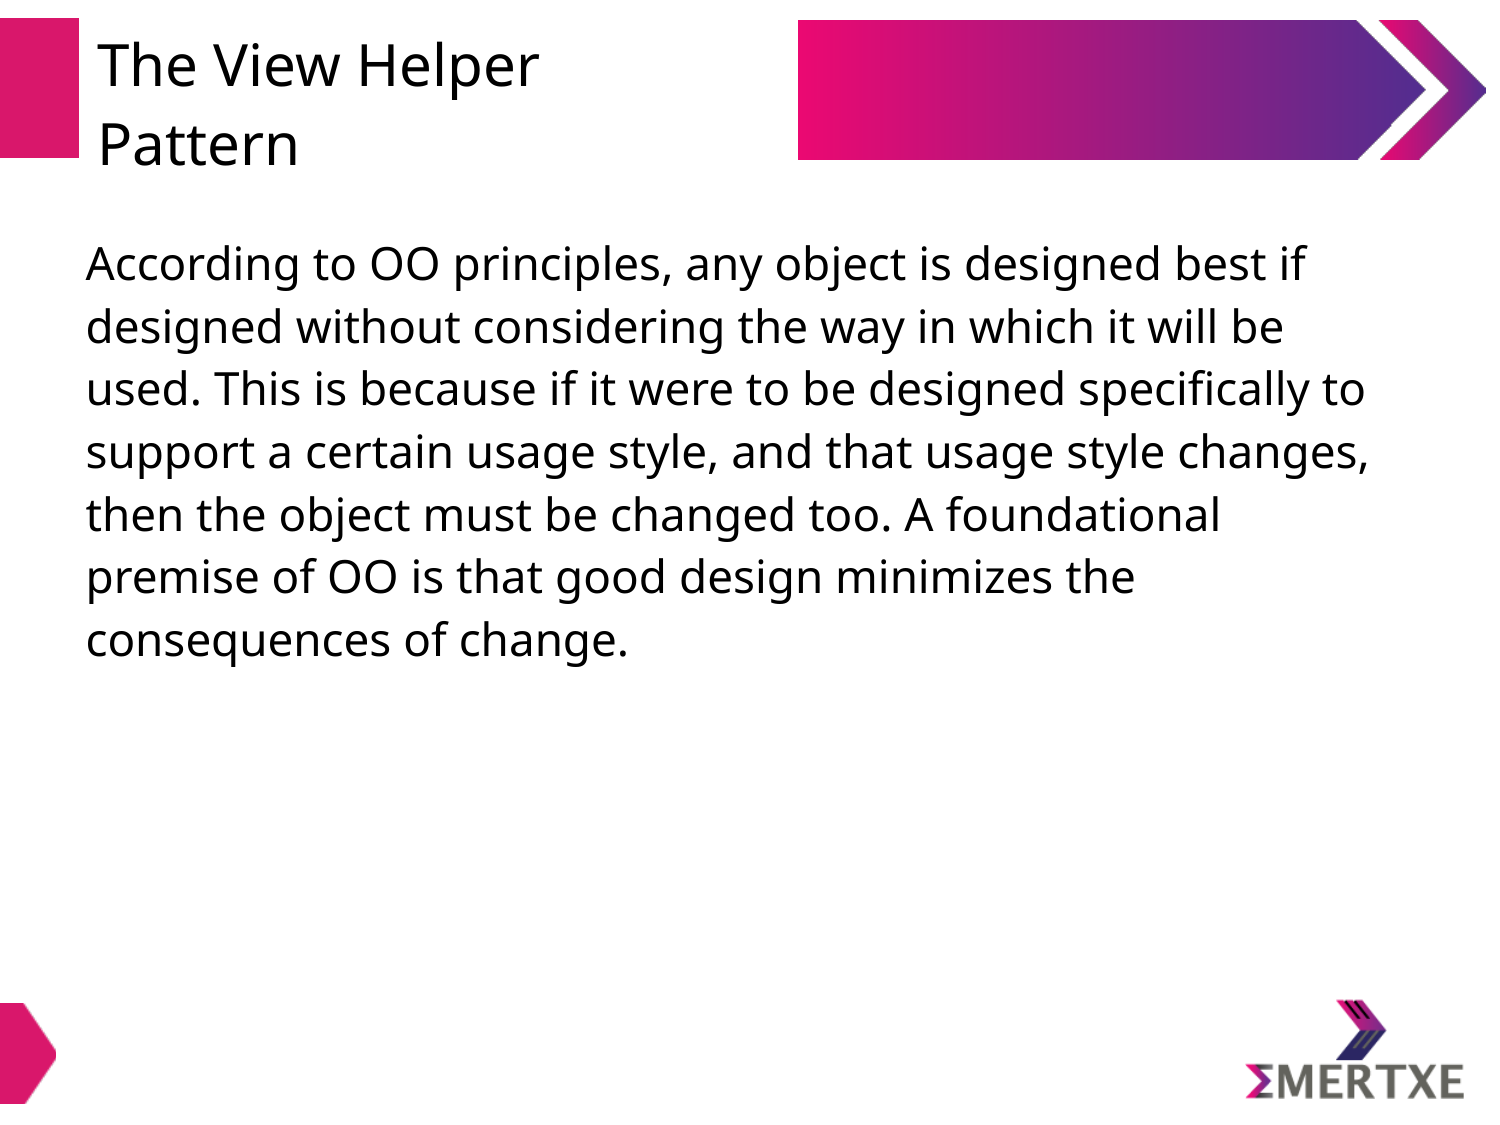

The View Helper Pattern
According to OO principles, any object is designed best if designed without considering the way in which it will be used. This is because if it were to be designed specifically to support a certain usage style, and that usage style changes, then the object must be changed too. A foundational premise of OO is that good design minimizes the consequences of change.